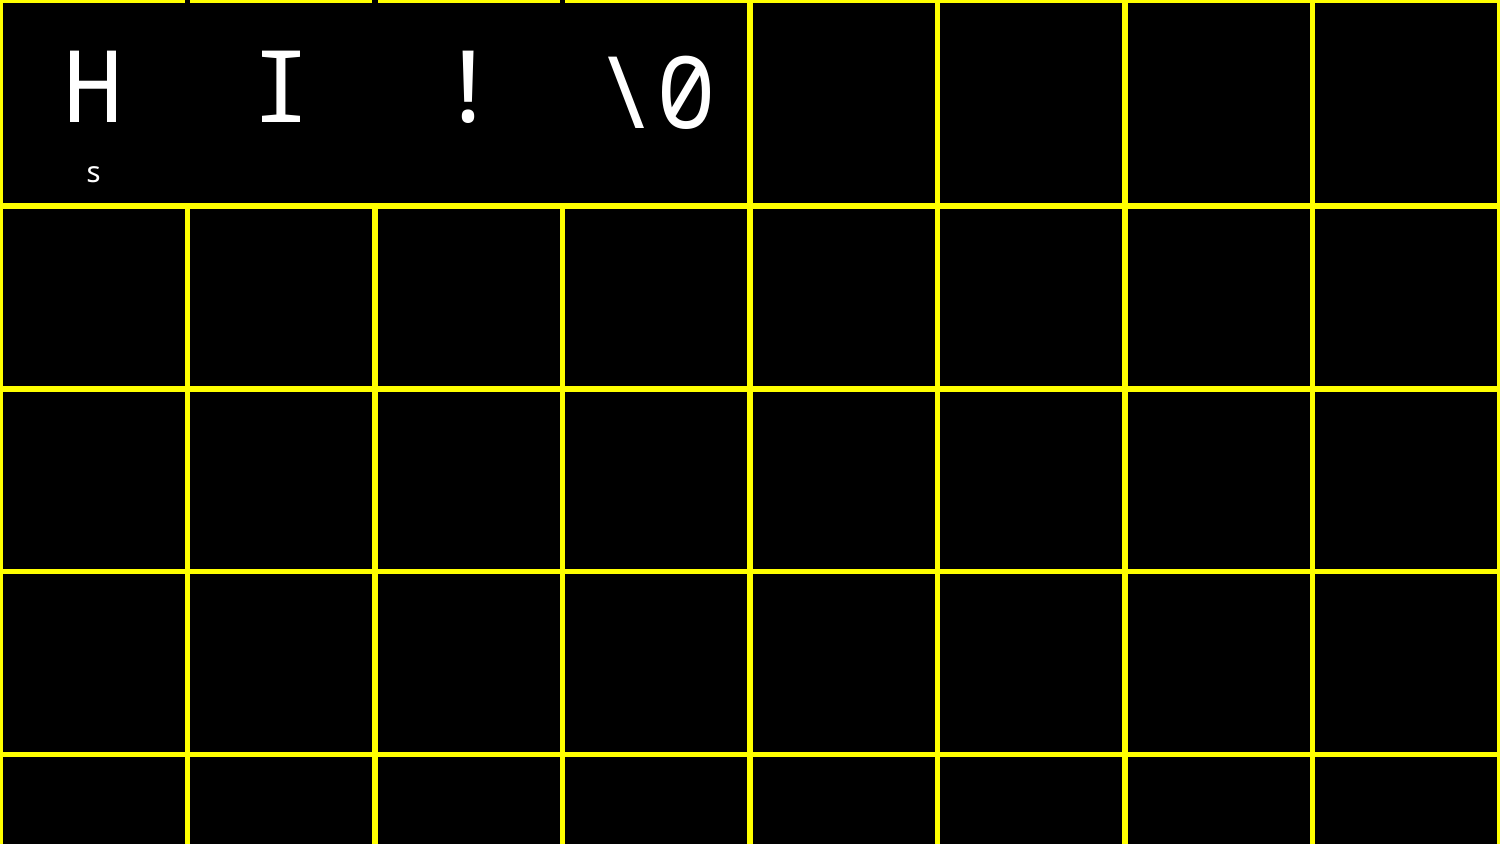

| H s | I | ! | \0 | | | | |
| --- | --- | --- | --- | --- | --- | --- | --- |
| | | | | | | | |
| | | | | | | | |
| | | | | | | | |
| | | | | | | | |